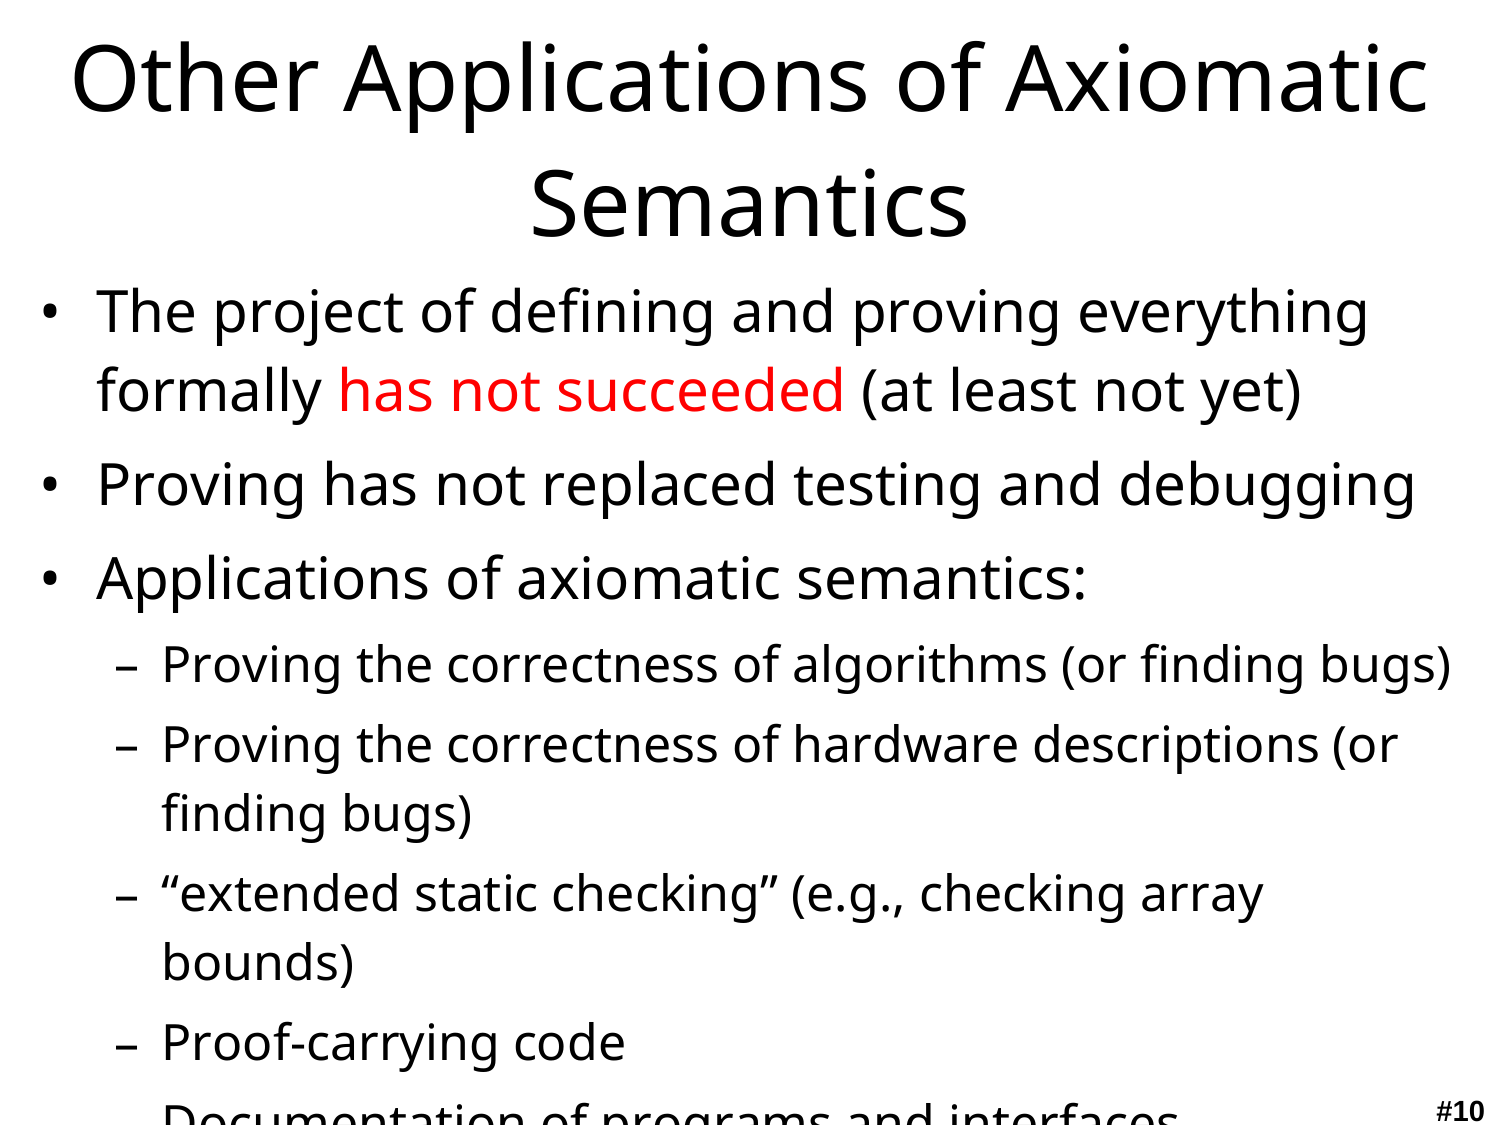

# Other Applications of Axiomatic Semantics
The project of defining and proving everything formally has not succeeded (at least not yet)
Proving has not replaced testing and debugging
Applications of axiomatic semantics:
Proving the correctness of algorithms (or finding bugs)
Proving the correctness of hardware descriptions (or finding bugs)
“extended static checking” (e.g., checking array bounds)
Proof-carrying code
Documentation of programs and interfaces
10